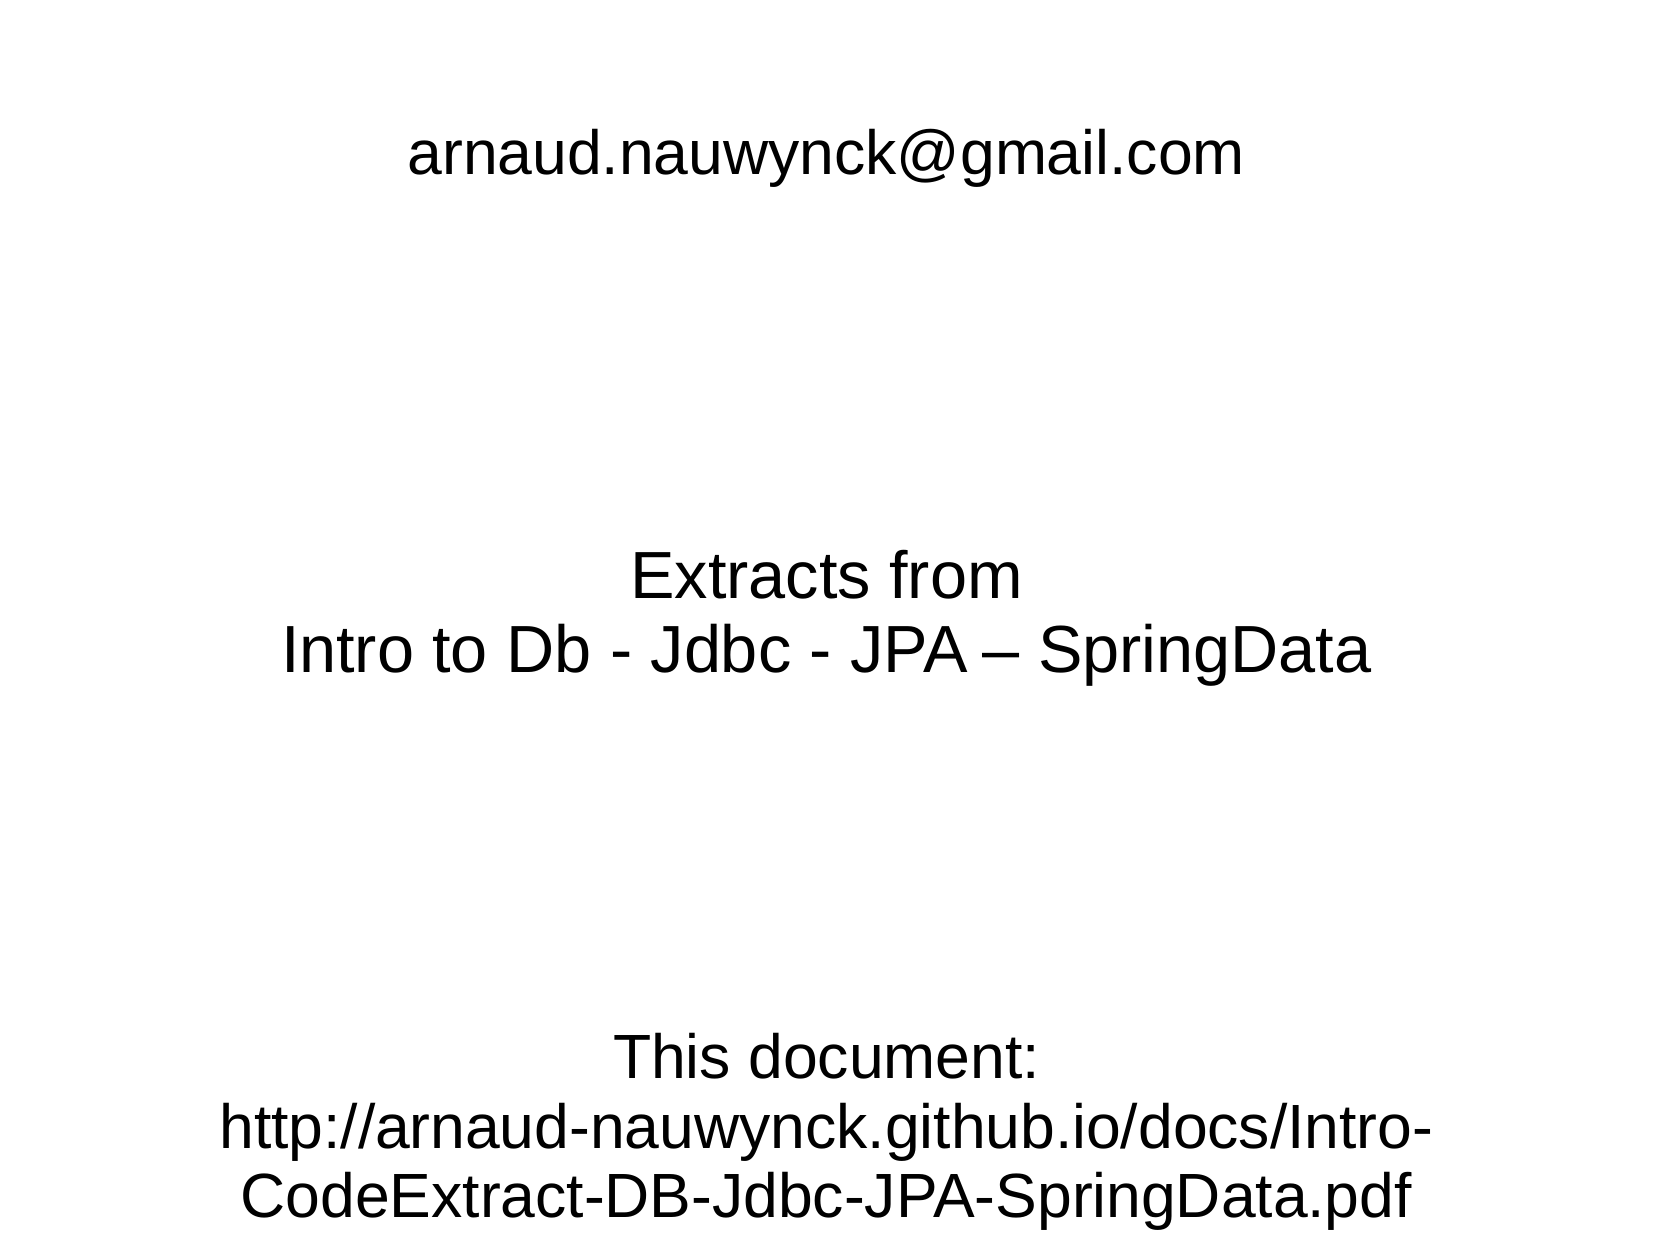

# arnaud.nauwynck@gmail.com
Extracts from
Intro to Db - Jdbc - JPA – SpringData
This document:
http://arnaud-nauwynck.github.io/docs/Intro-CodeExtract-DB-Jdbc-JPA-SpringData.pdf